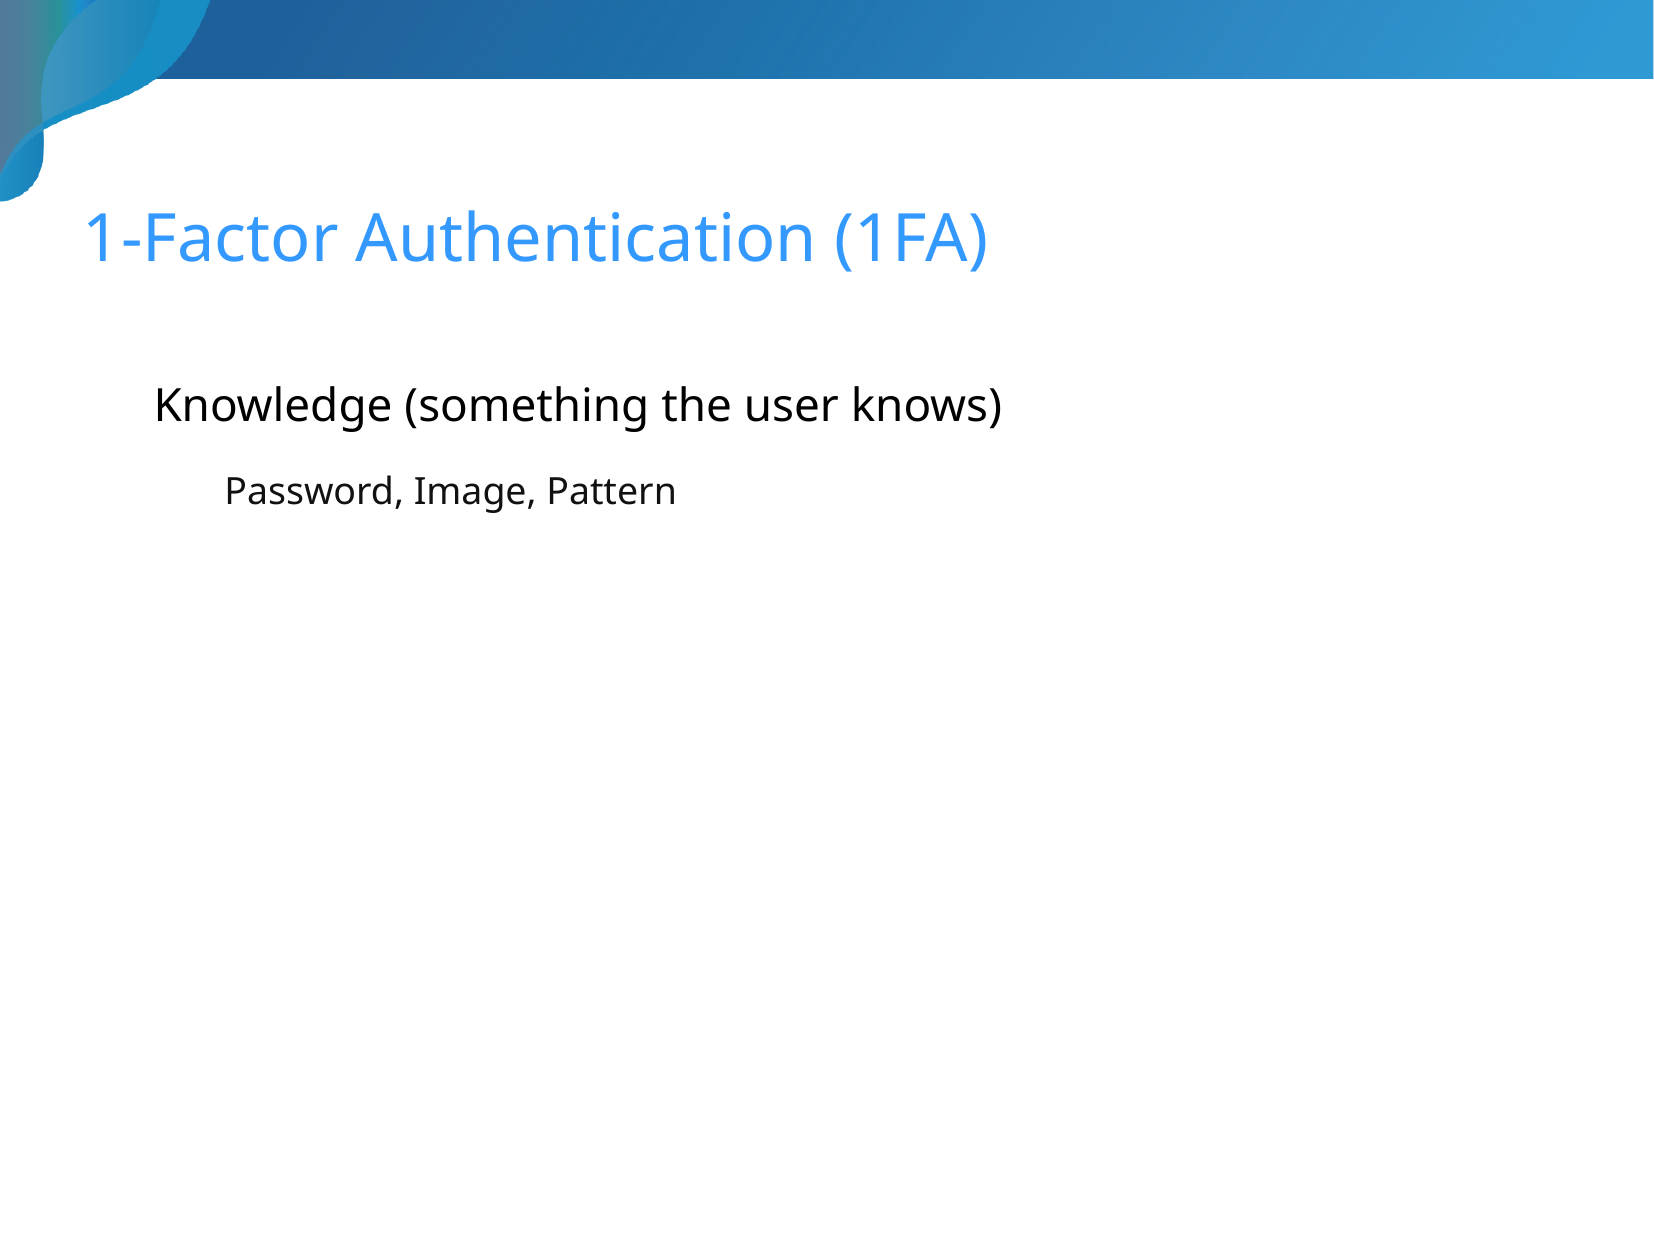

1-Factor Authentication (1FA)
# Knowledge (something the user knows)
Password, Image, Pattern